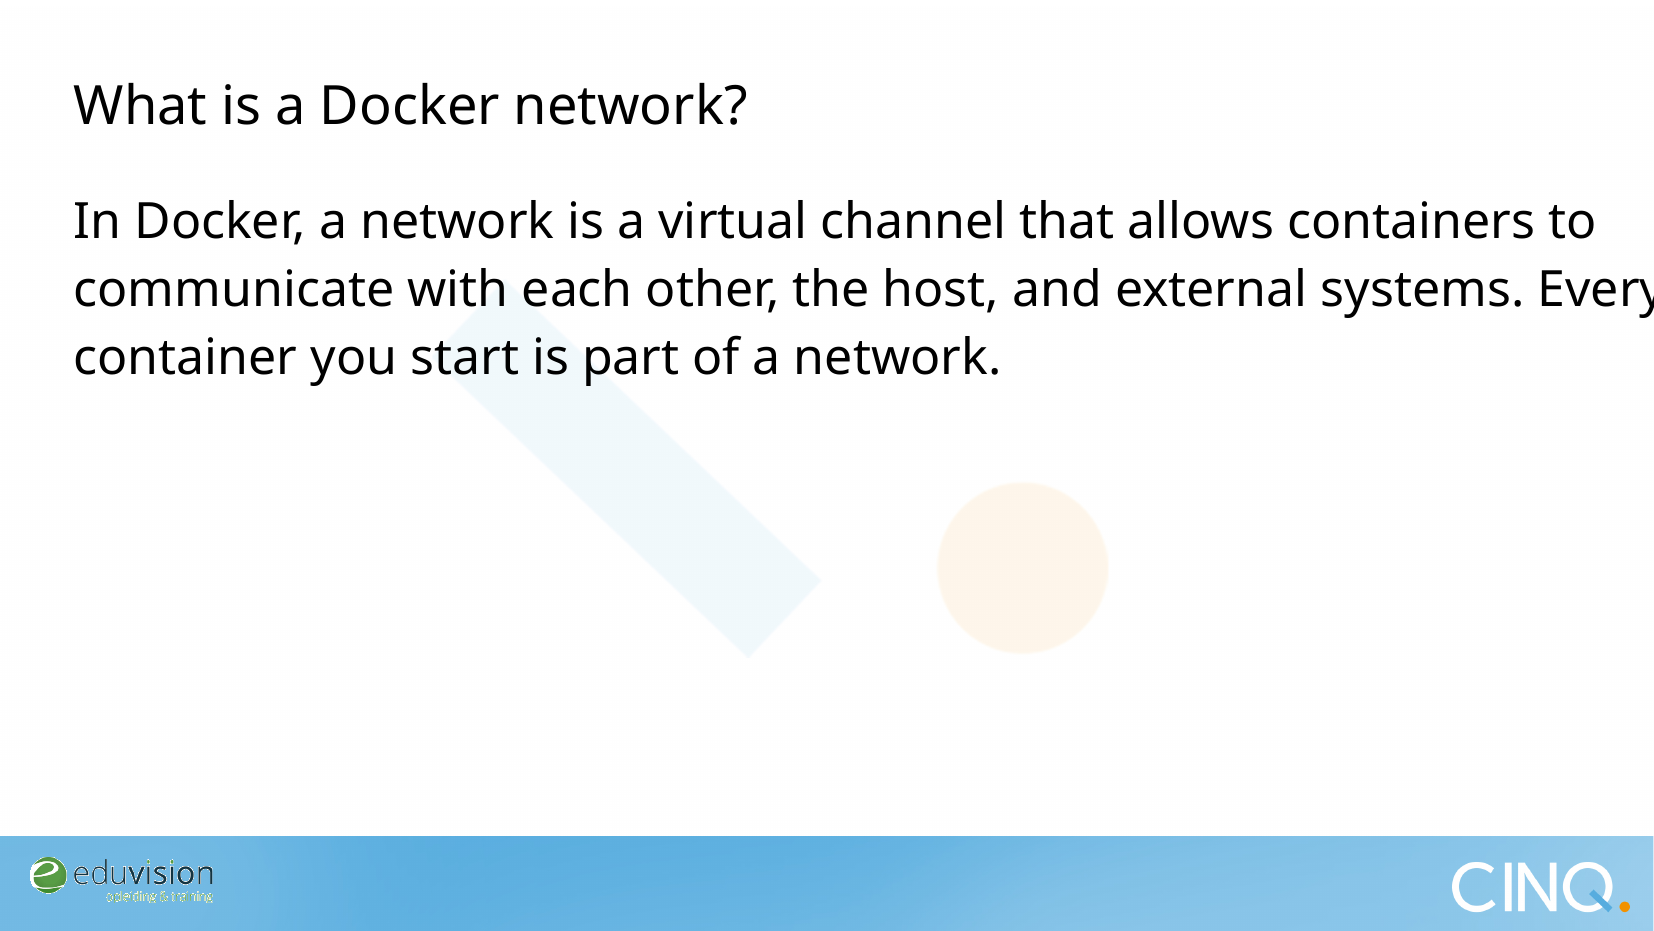

What is a Docker network?
In Docker, a network is a virtual channel that allows containers to communicate with each other, the host, and external systems. Every container you start is part of a network.